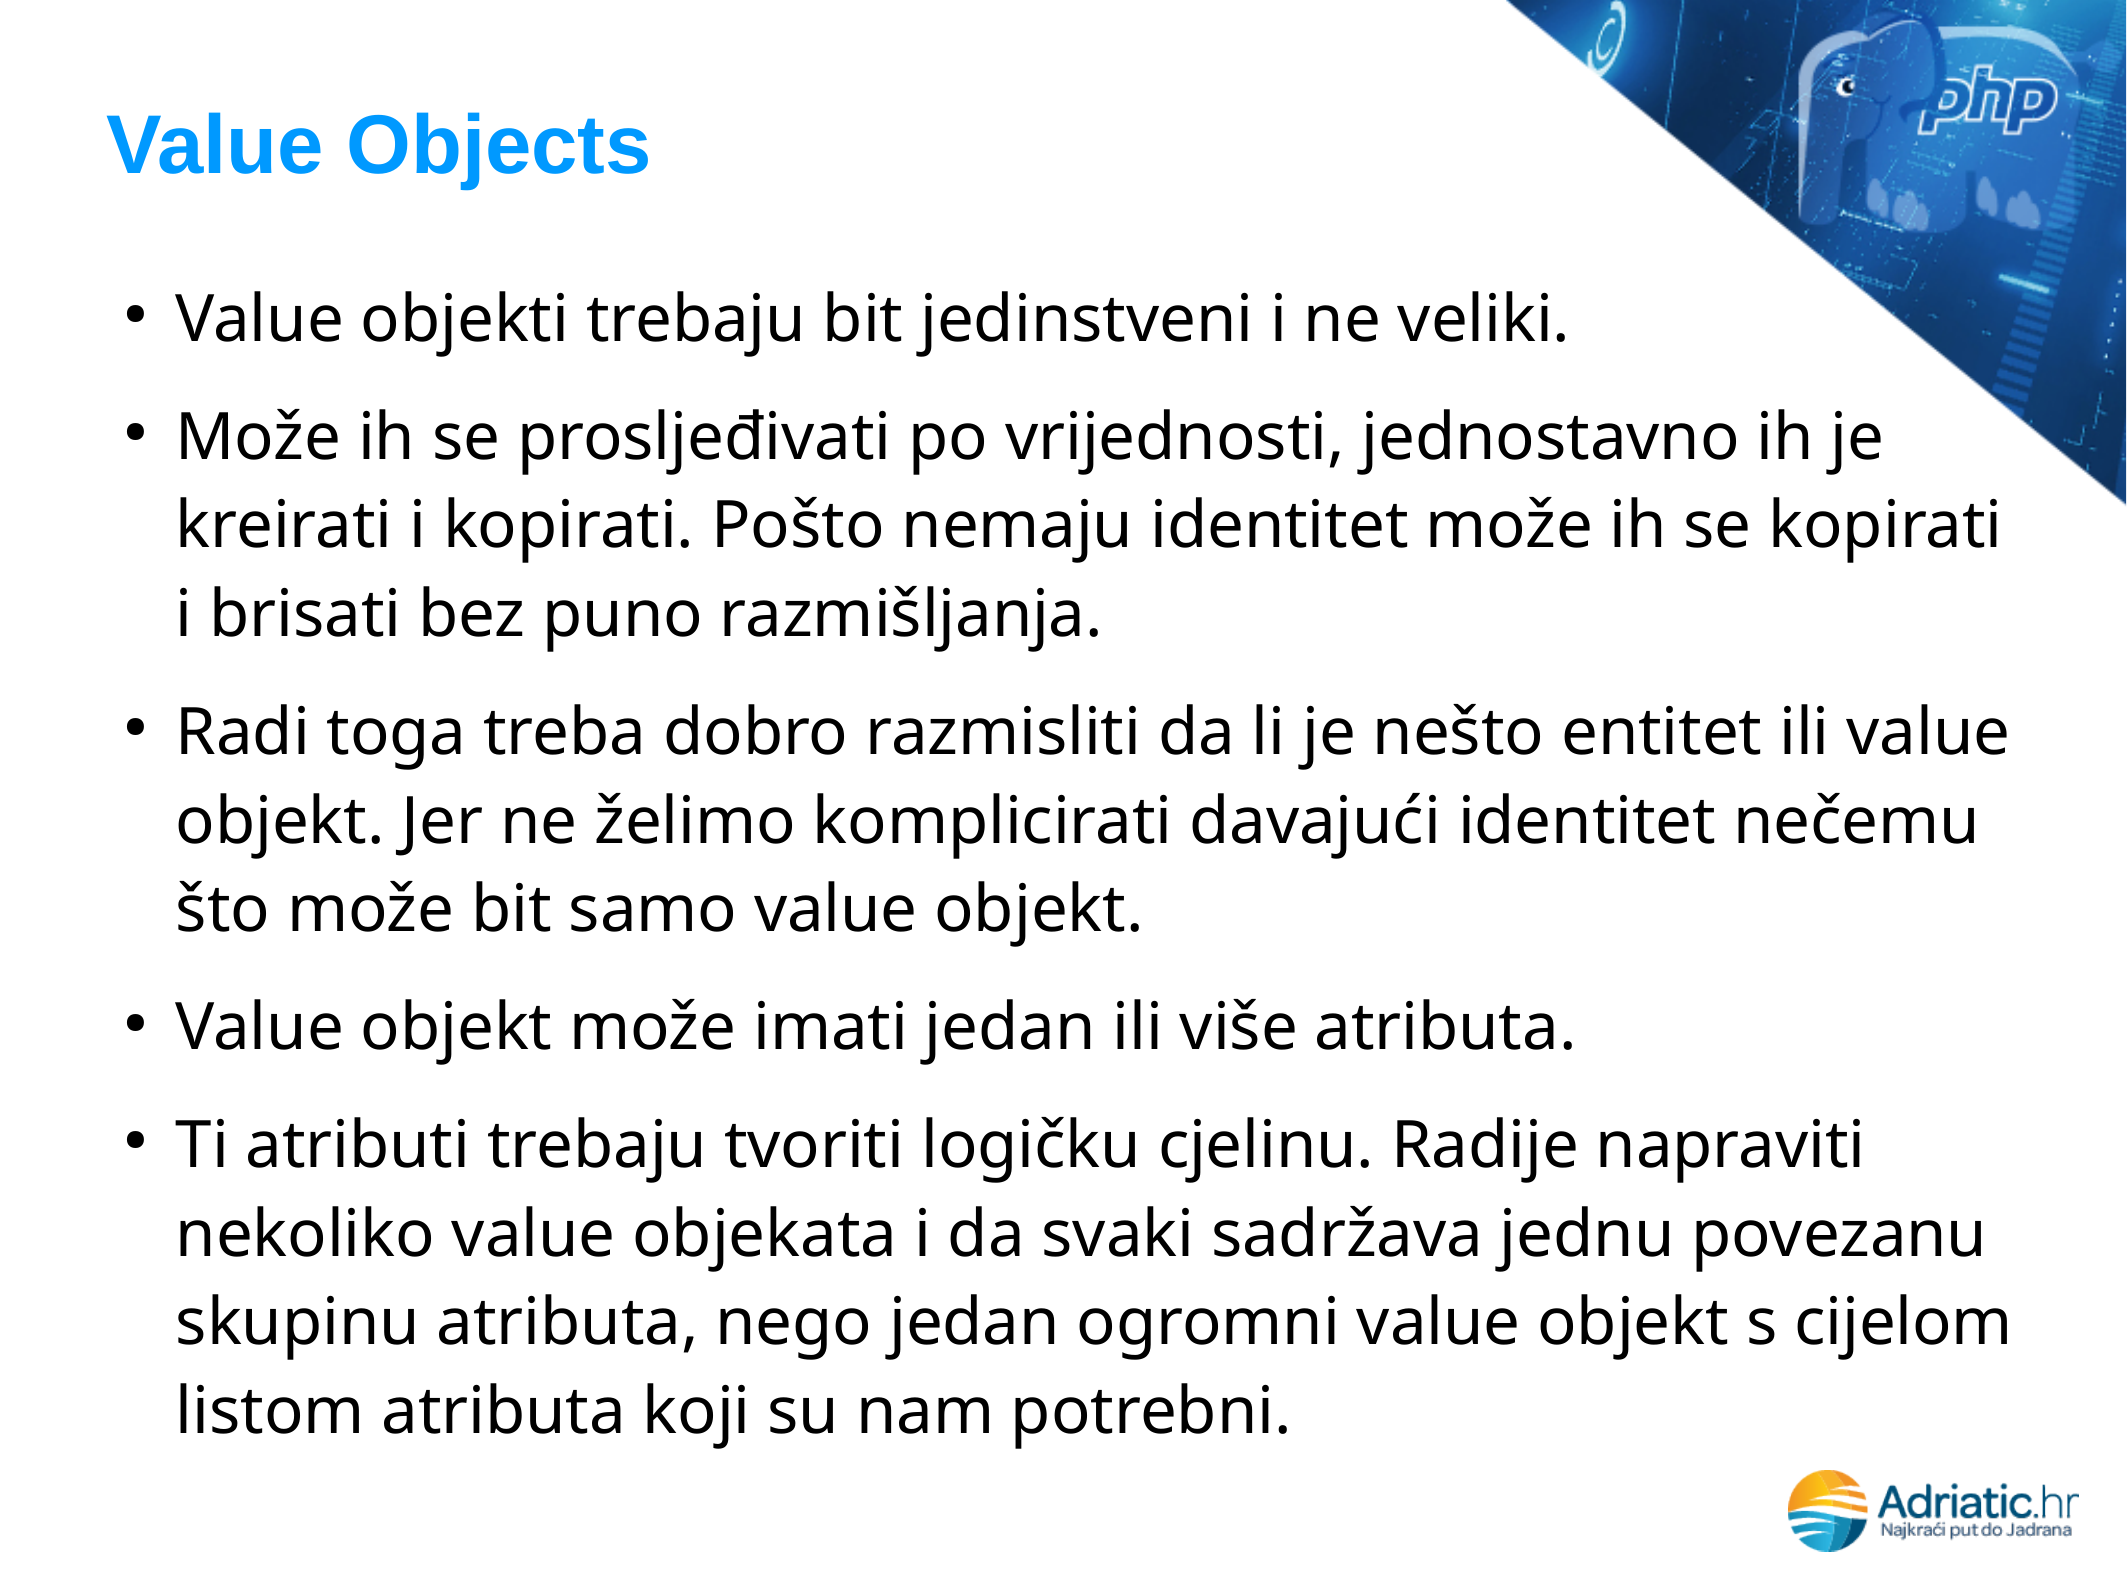

# Value Objects
Value objekti trebaju bit jedinstveni i ne veliki.
Može ih se prosljeđivati po vrijednosti, jednostavno ih je kreirati i kopirati. Pošto nemaju identitet može ih se kopirati i brisati bez puno razmišljanja.
Radi toga treba dobro razmisliti da li je nešto entitet ili value objekt. Jer ne želimo komplicirati davajući identitet nečemu što može bit samo value objekt.
Value objekt može imati jedan ili više atributa.
Ti atributi trebaju tvoriti logičku cjelinu. Radije napraviti nekoliko value objekata i da svaki sadržava jednu povezanu skupinu atributa, nego jedan ogromni value objekt s cijelom listom atributa koji su nam potrebni.